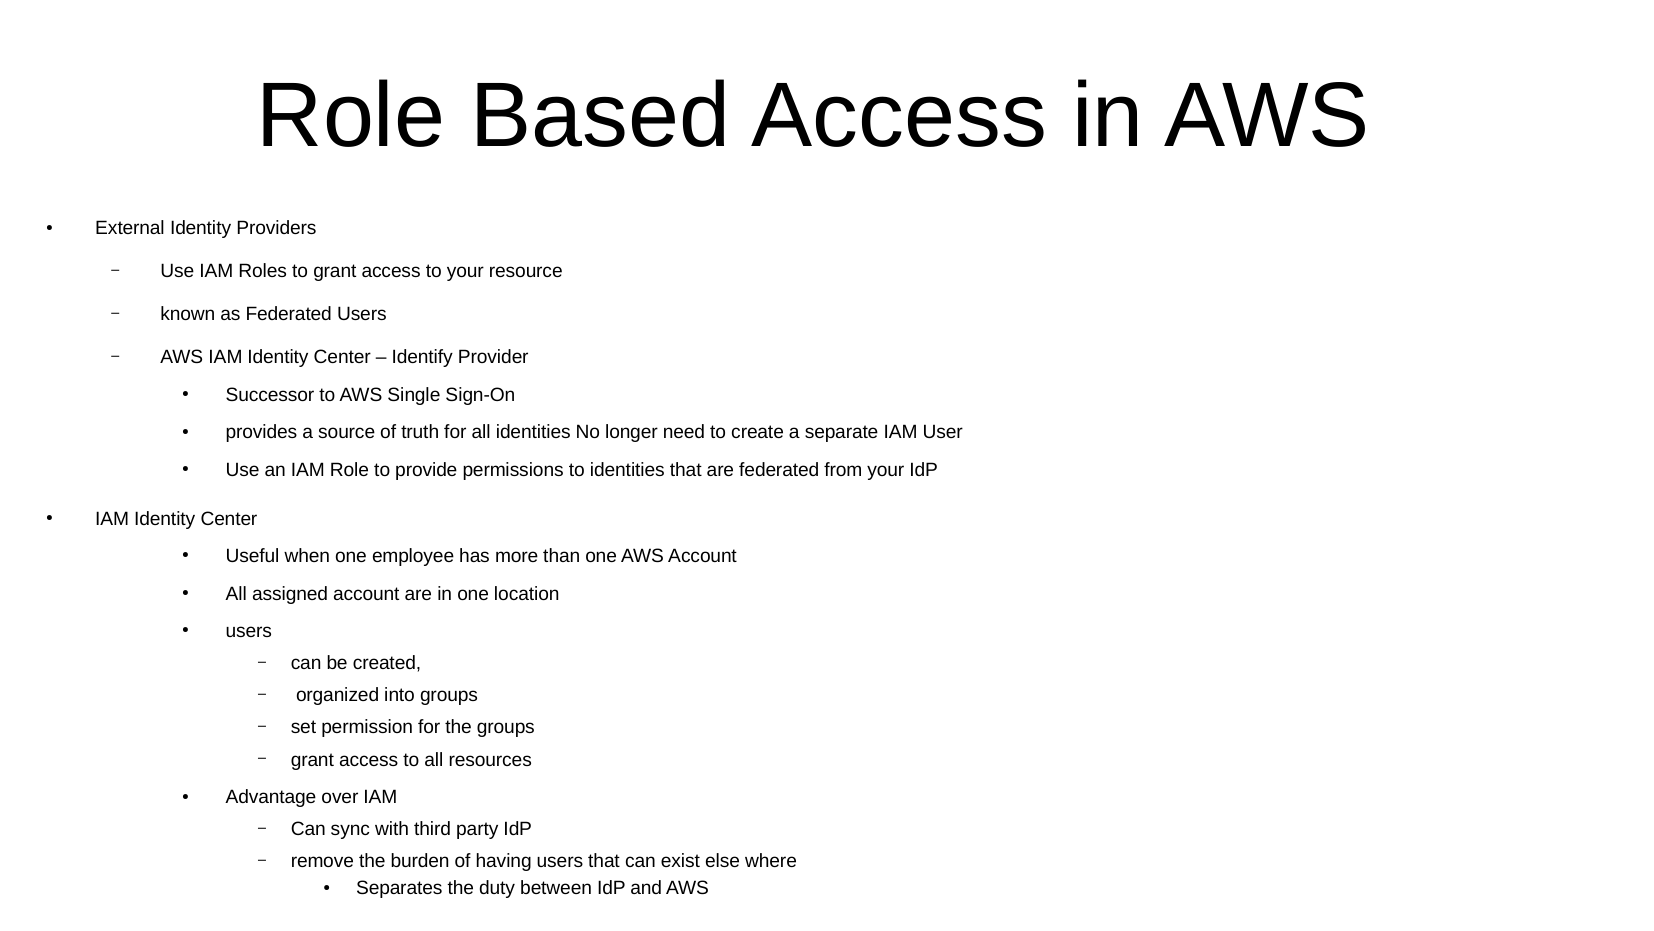

# Role Based Access in AWS
External Identity Providers
Use IAM Roles to grant access to your resource
known as Federated Users
AWS IAM Identity Center – Identify Provider
Successor to AWS Single Sign-On
provides a source of truth for all identities No longer need to create a separate IAM User
Use an IAM Role to provide permissions to identities that are federated from your IdP
IAM Identity Center
Useful when one employee has more than one AWS Account
All assigned account are in one location
users
can be created,
 organized into groups
set permission for the groups
grant access to all resources
Advantage over IAM
Can sync with third party IdP
remove the burden of having users that can exist else where
Separates the duty between IdP and AWS